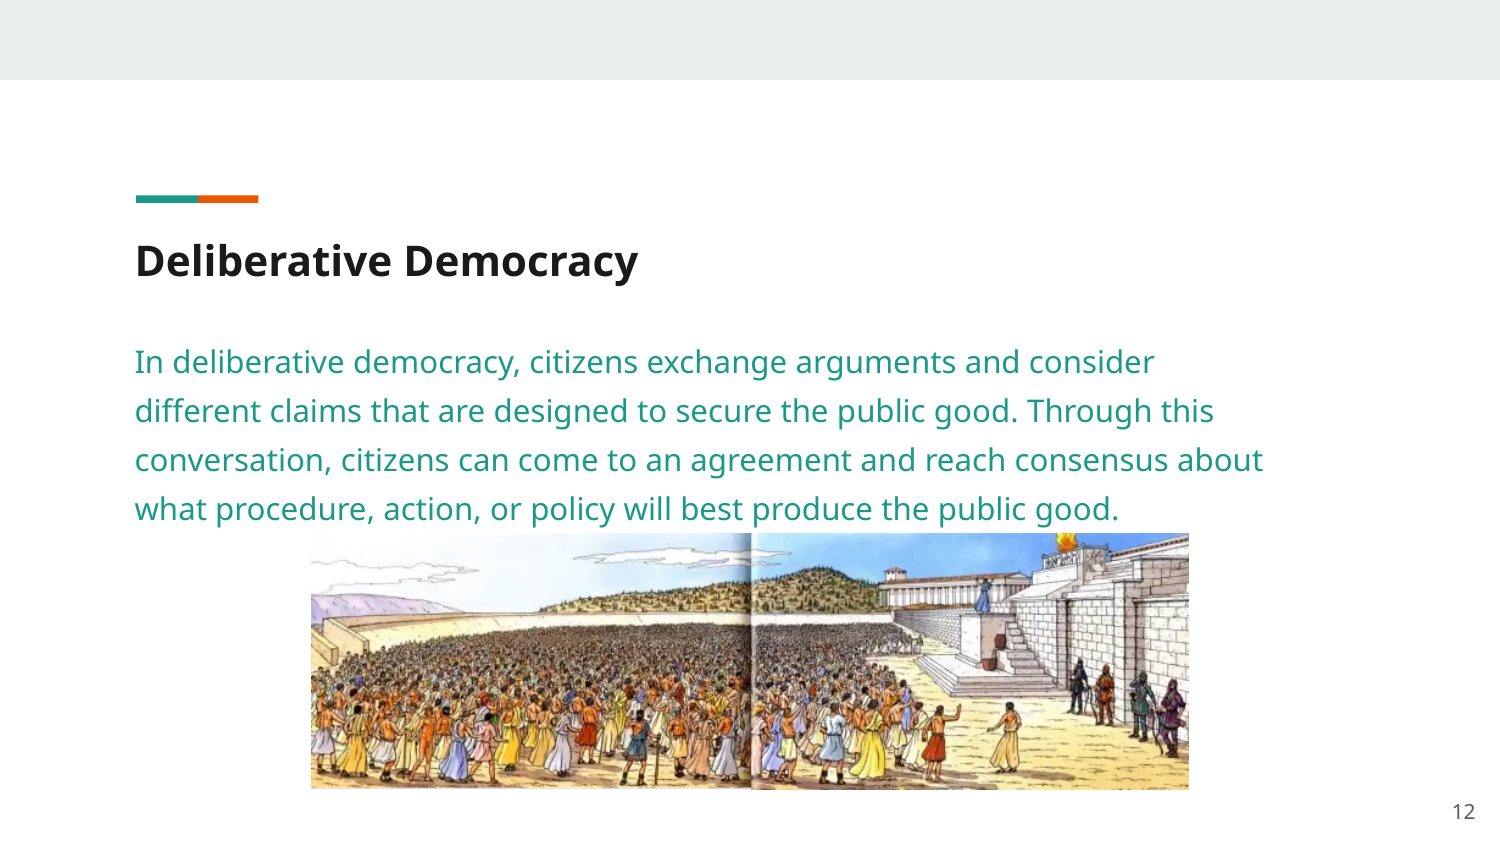

# Deliberative Democracy
In deliberative democracy, citizens exchange arguments and consider different claims that are designed to secure the public good. Through this conversation, citizens can come to an agreement and reach consensus about what procedure, action, or policy will best produce the public good.